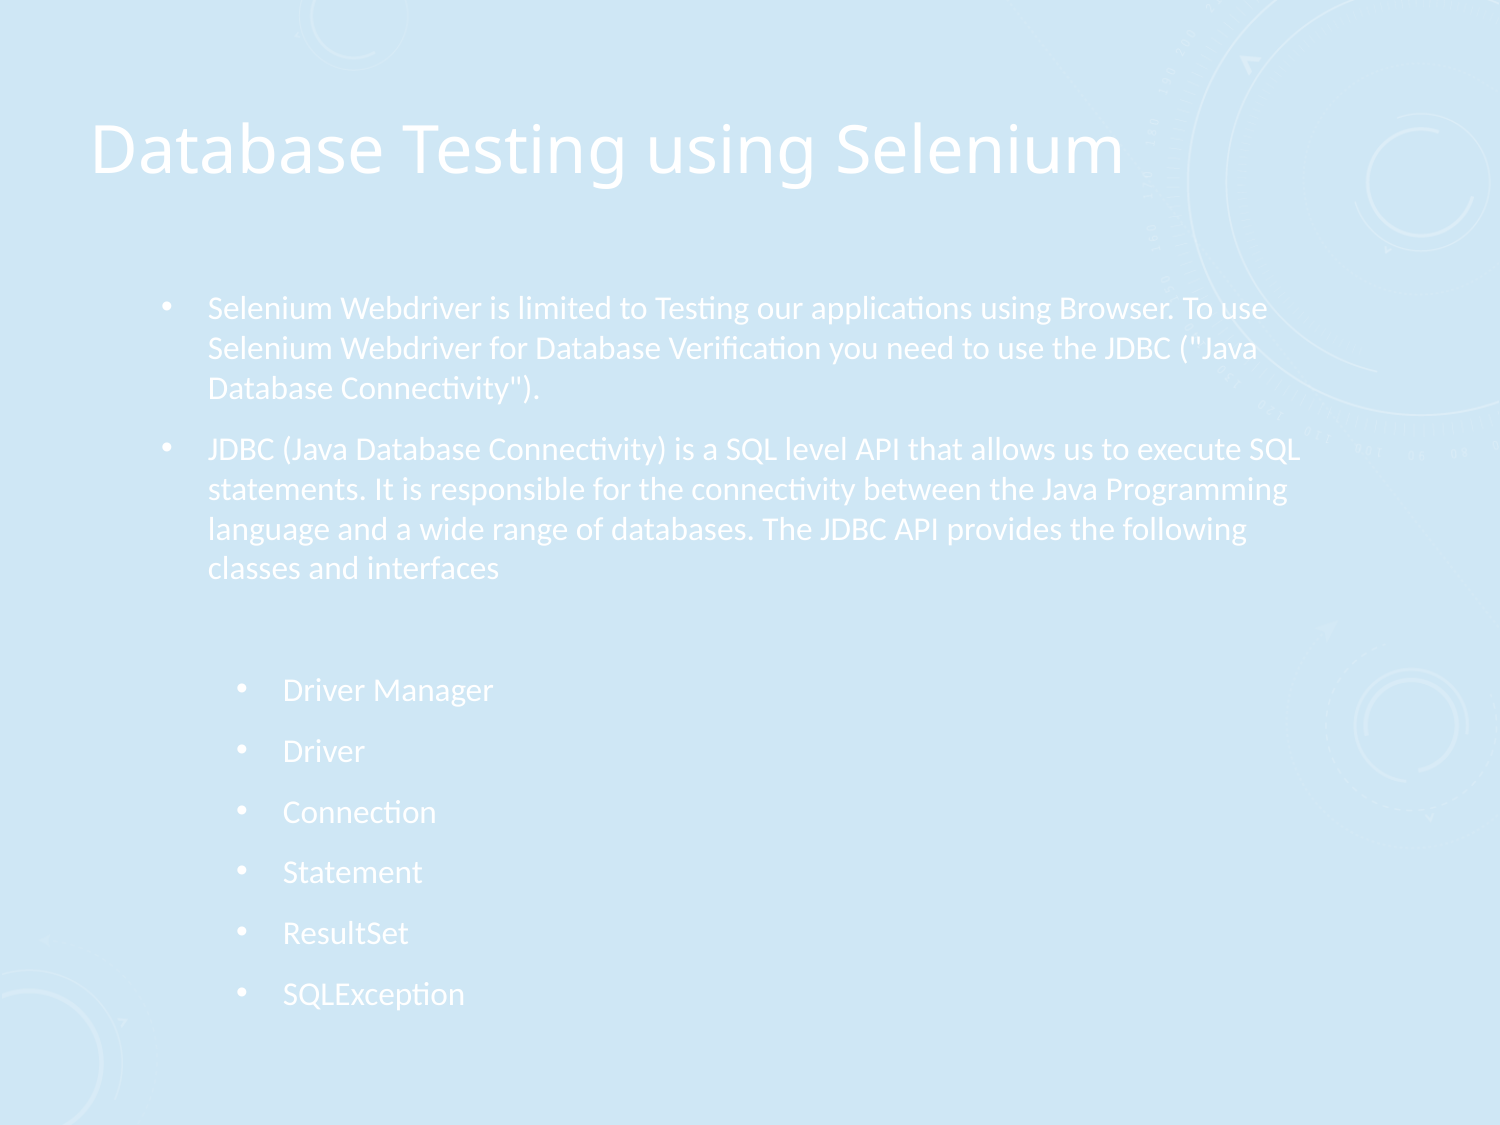

# Database Testing using Selenium
Selenium Webdriver is limited to Testing our applications using Browser. To use Selenium Webdriver for Database Verification you need to use the JDBC ("Java Database Connectivity").
JDBC (Java Database Connectivity) is a SQL level API that allows us to execute SQL statements. It is responsible for the connectivity between the Java Programming language and a wide range of databases. The JDBC API provides the following classes and interfaces
Driver Manager
Driver
Connection
Statement
ResultSet
SQLException